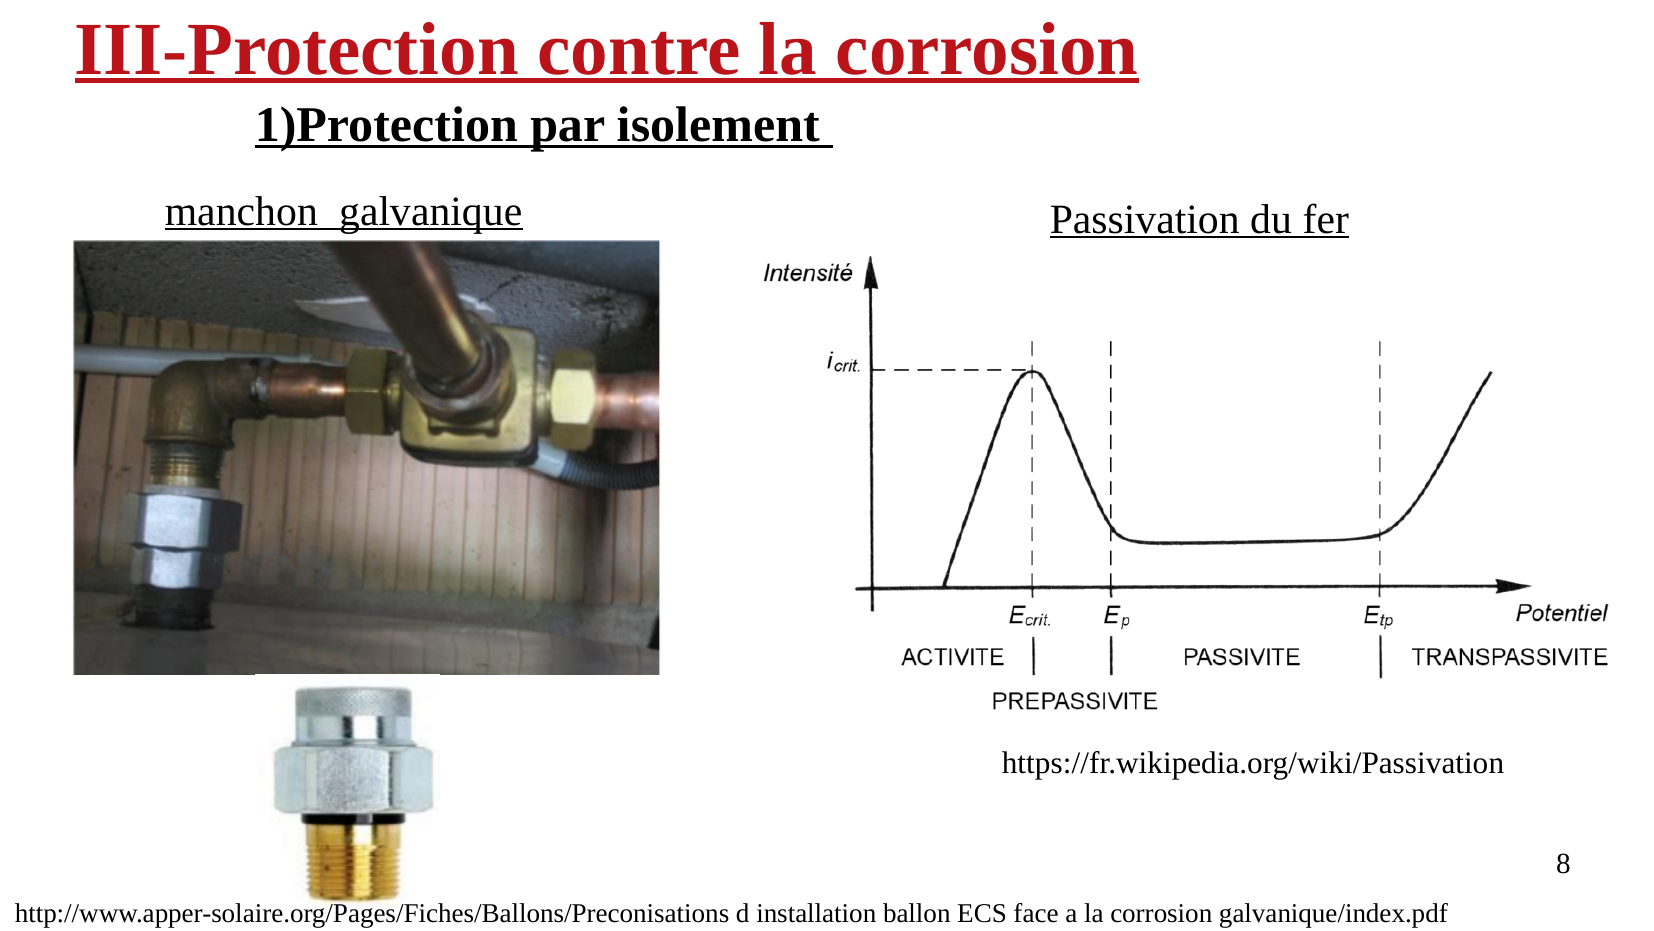

III-Protection contre la corrosion
1)Protection par isolement
manchon galvanique
Passivation du fer
https://fr.wikipedia.org/wiki/Passivation
8
http://www.apper-solaire.org/Pages/Fiches/Ballons/Preconisations d installation ballon ECS face a la corrosion galvanique/index.pdf